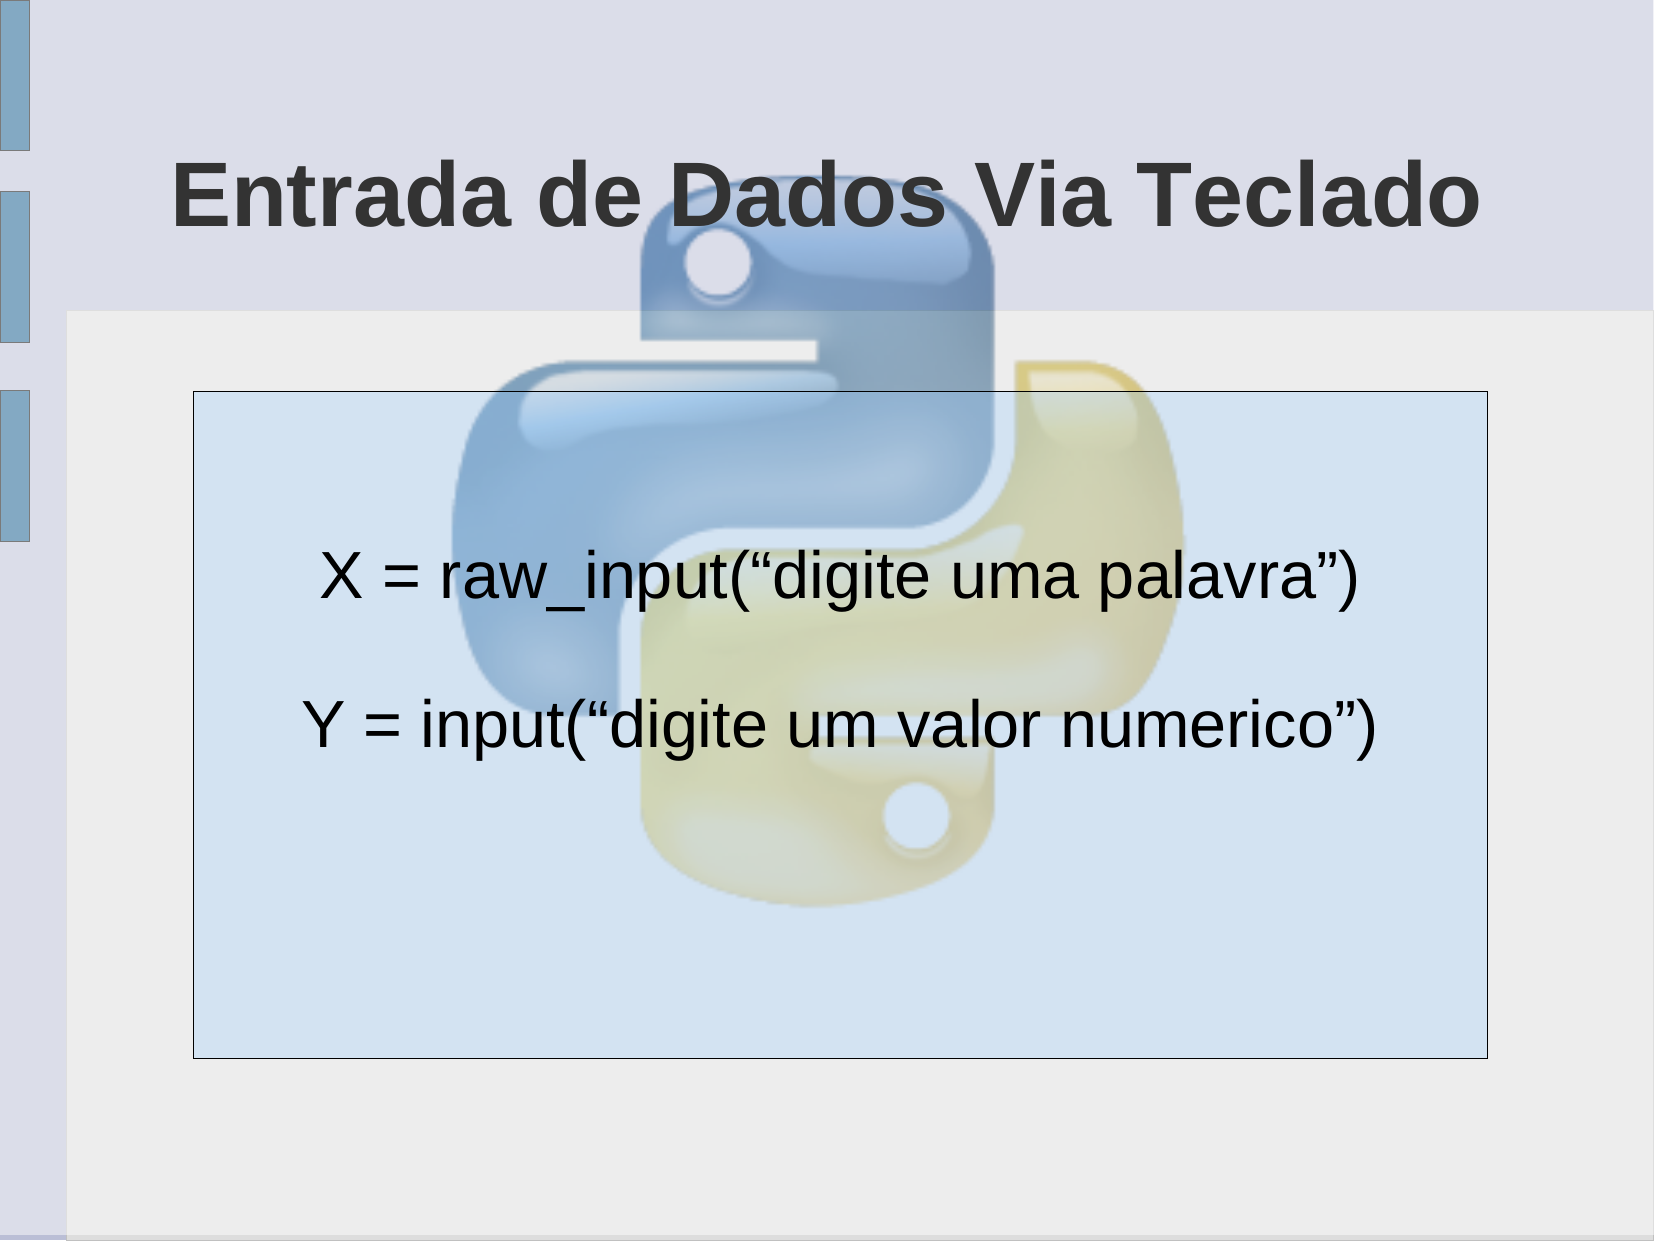

# Entrada de Dados Via Teclado
X = raw_input(“digite uma palavra”)
Y = input(“digite um valor numerico”)